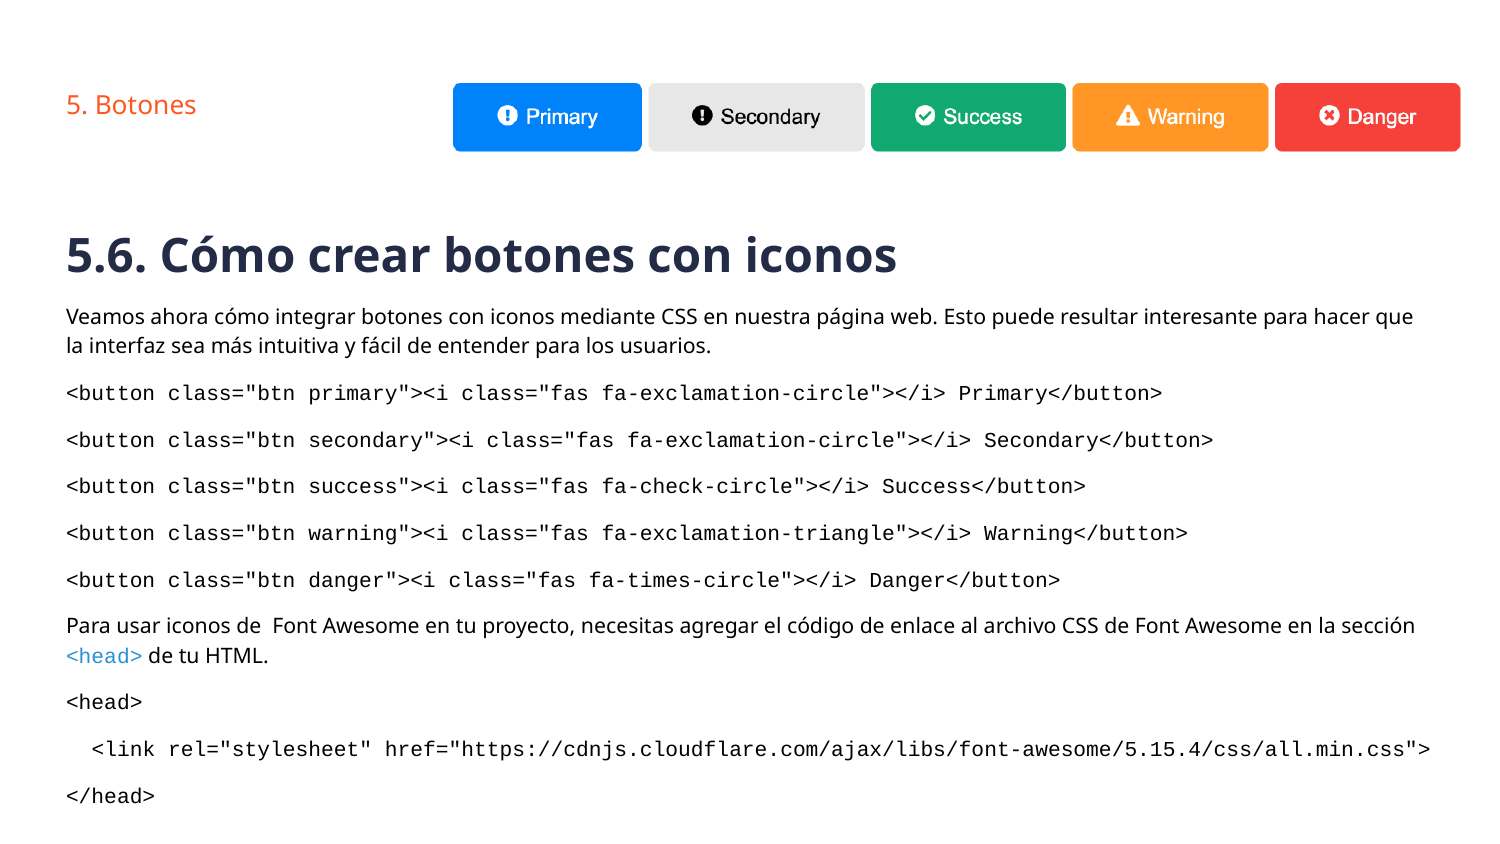

# 5. Botones
5.6. Cómo crear botones con iconos
Veamos ahora cómo integrar botones con iconos mediante CSS en nuestra página web. Esto puede resultar interesante para hacer que la interfaz sea más intuitiva y fácil de entender para los usuarios.
<button class="btn primary"><i class="fas fa-exclamation-circle"></i> Primary</button>
<button class="btn secondary"><i class="fas fa-exclamation-circle"></i> Secondary</button>
<button class="btn success"><i class="fas fa-check-circle"></i> Success</button>
<button class="btn warning"><i class="fas fa-exclamation-triangle"></i> Warning</button>
<button class="btn danger"><i class="fas fa-times-circle"></i> Danger</button>
Para usar iconos de Font Awesome en tu proyecto, necesitas agregar el código de enlace al archivo CSS de Font Awesome en la sección <head> de tu HTML.
<head>
 <link rel="stylesheet" href="https://cdnjs.cloudflare.com/ajax/libs/font-awesome/5.15.4/css/all.min.css">
</head>